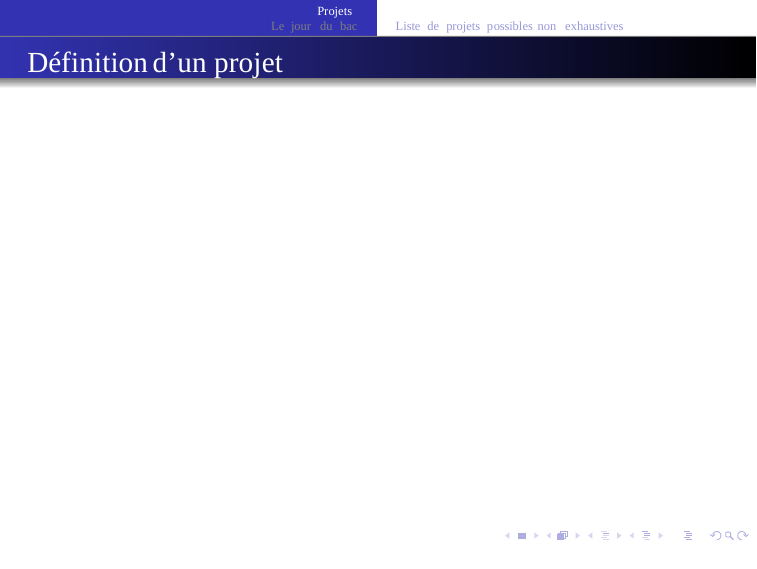

Projets
Le jour du bac
C’est quoi un projet ?
Liste de projets possibles non exhaustives
Définition
d’un
projet
J.Berhila/F.Voyer
Projets ISN 2013-2014